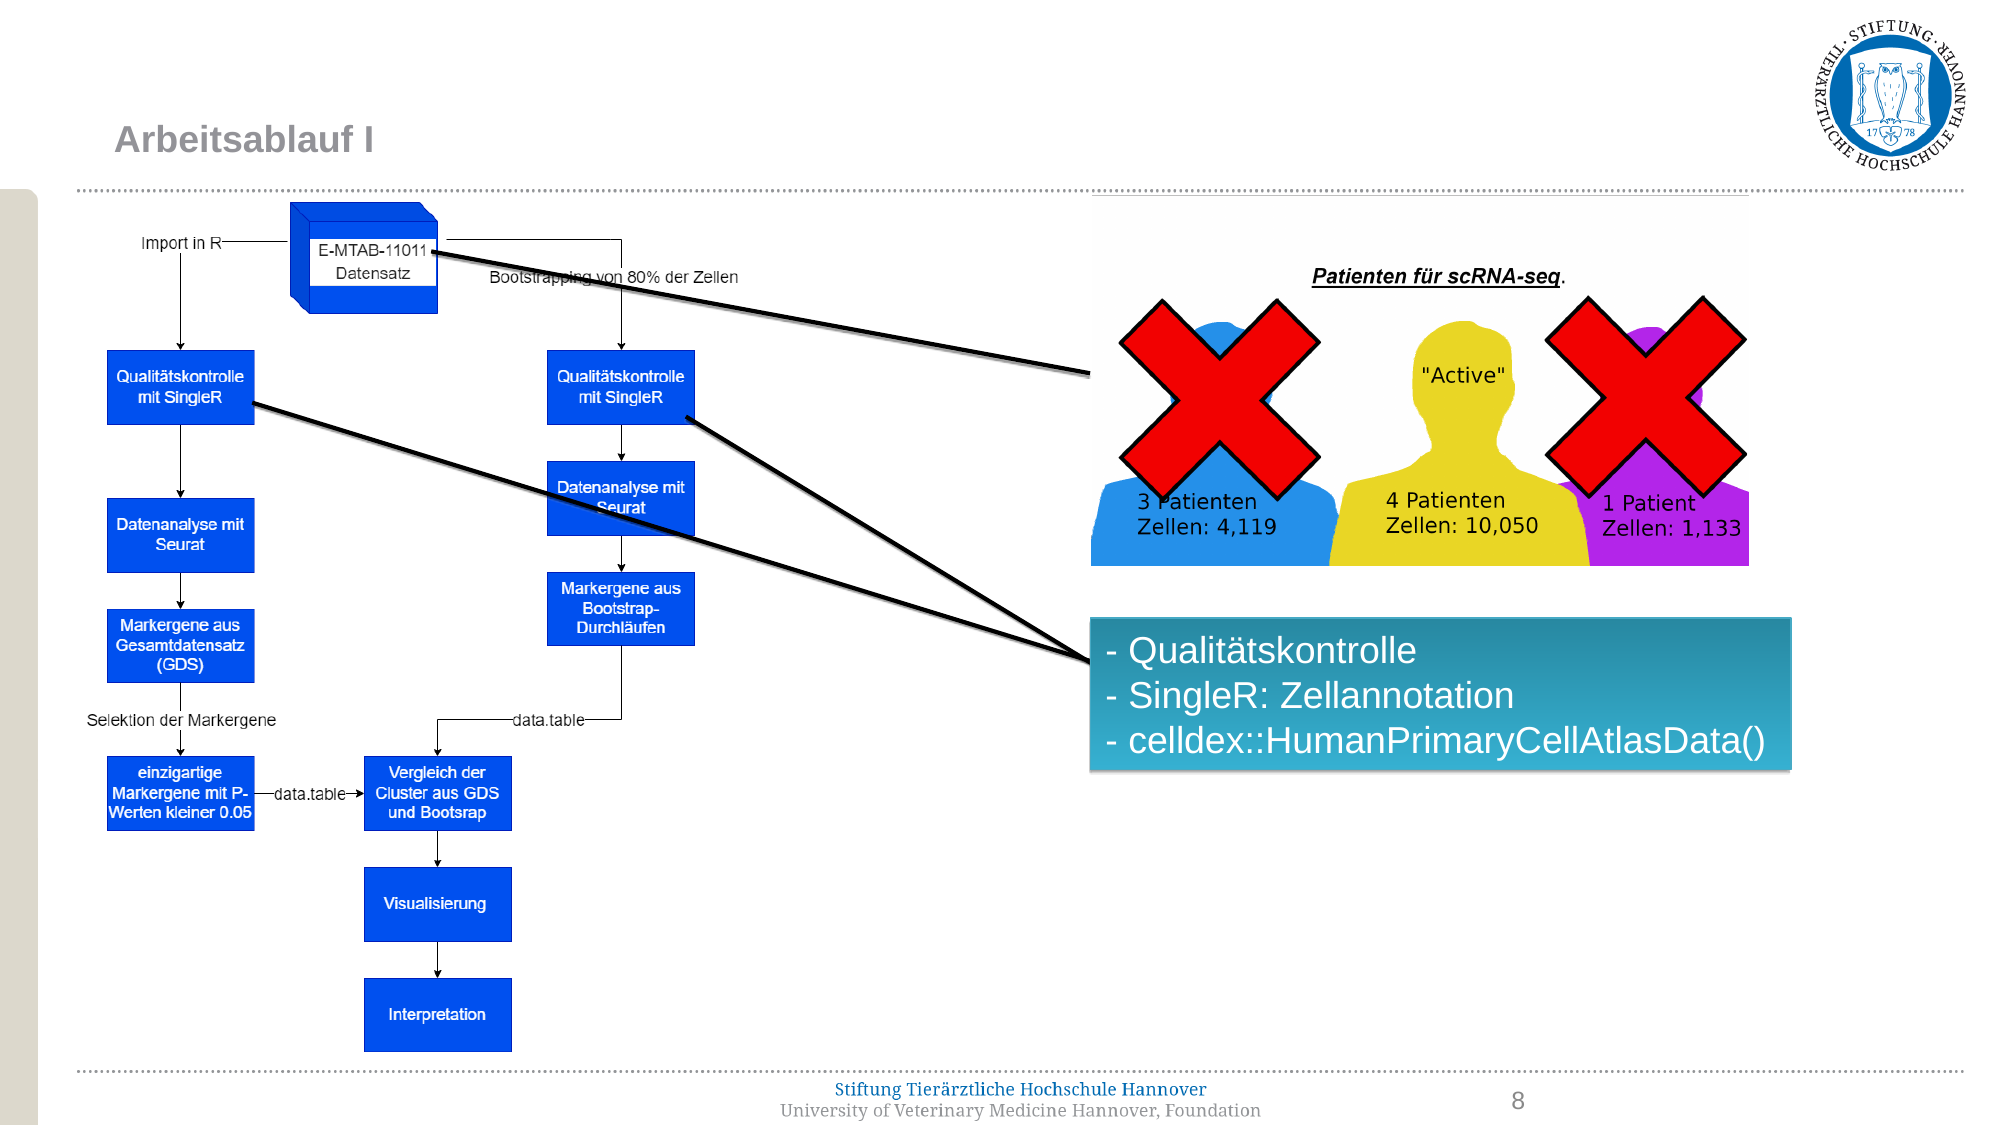

# Arbeitsablauf I
- Qualitätskontrolle
- SingleR: Zellannotation
- celldex::HumanPrimaryCellAtlasData()